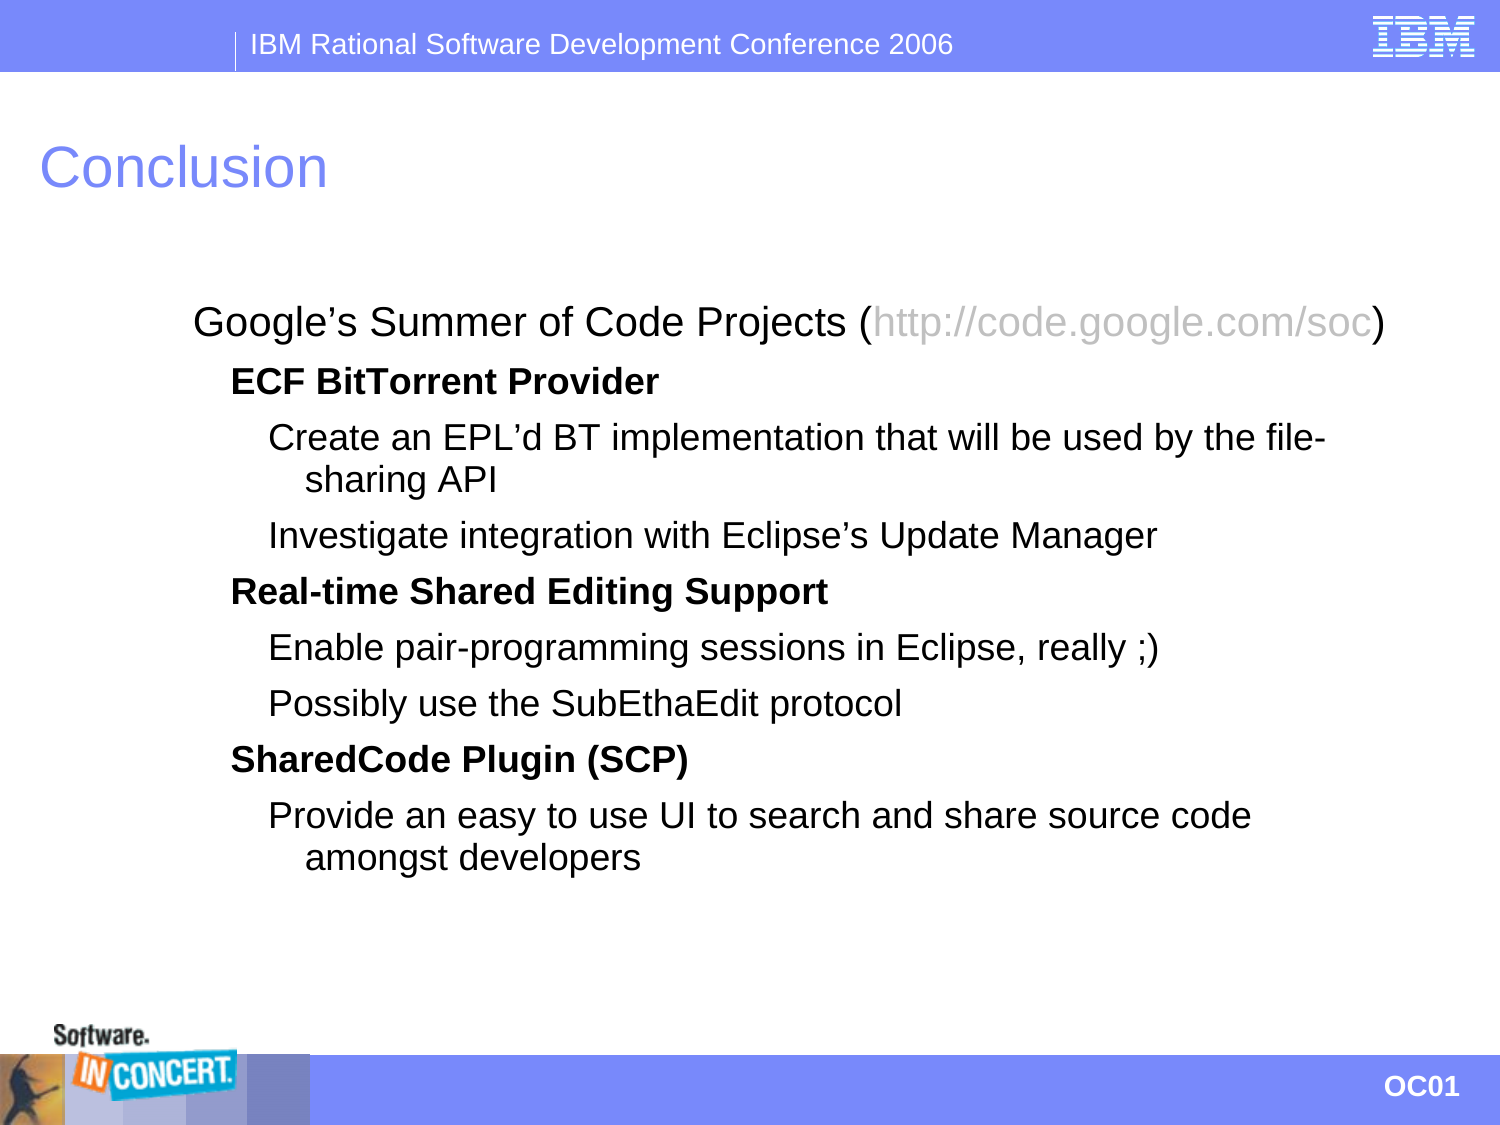

# Conclusion
Google’s Summer of Code Projects (http://code.google.com/soc)
ECF BitTorrent Provider
Create an EPL’d BT implementation that will be used by the file-sharing API
Investigate integration with Eclipse’s Update Manager
Real-time Shared Editing Support
Enable pair-programming sessions in Eclipse, really ;)
Possibly use the SubEthaEdit protocol
SharedCode Plugin (SCP)
Provide an easy to use UI to search and share source code amongst developers